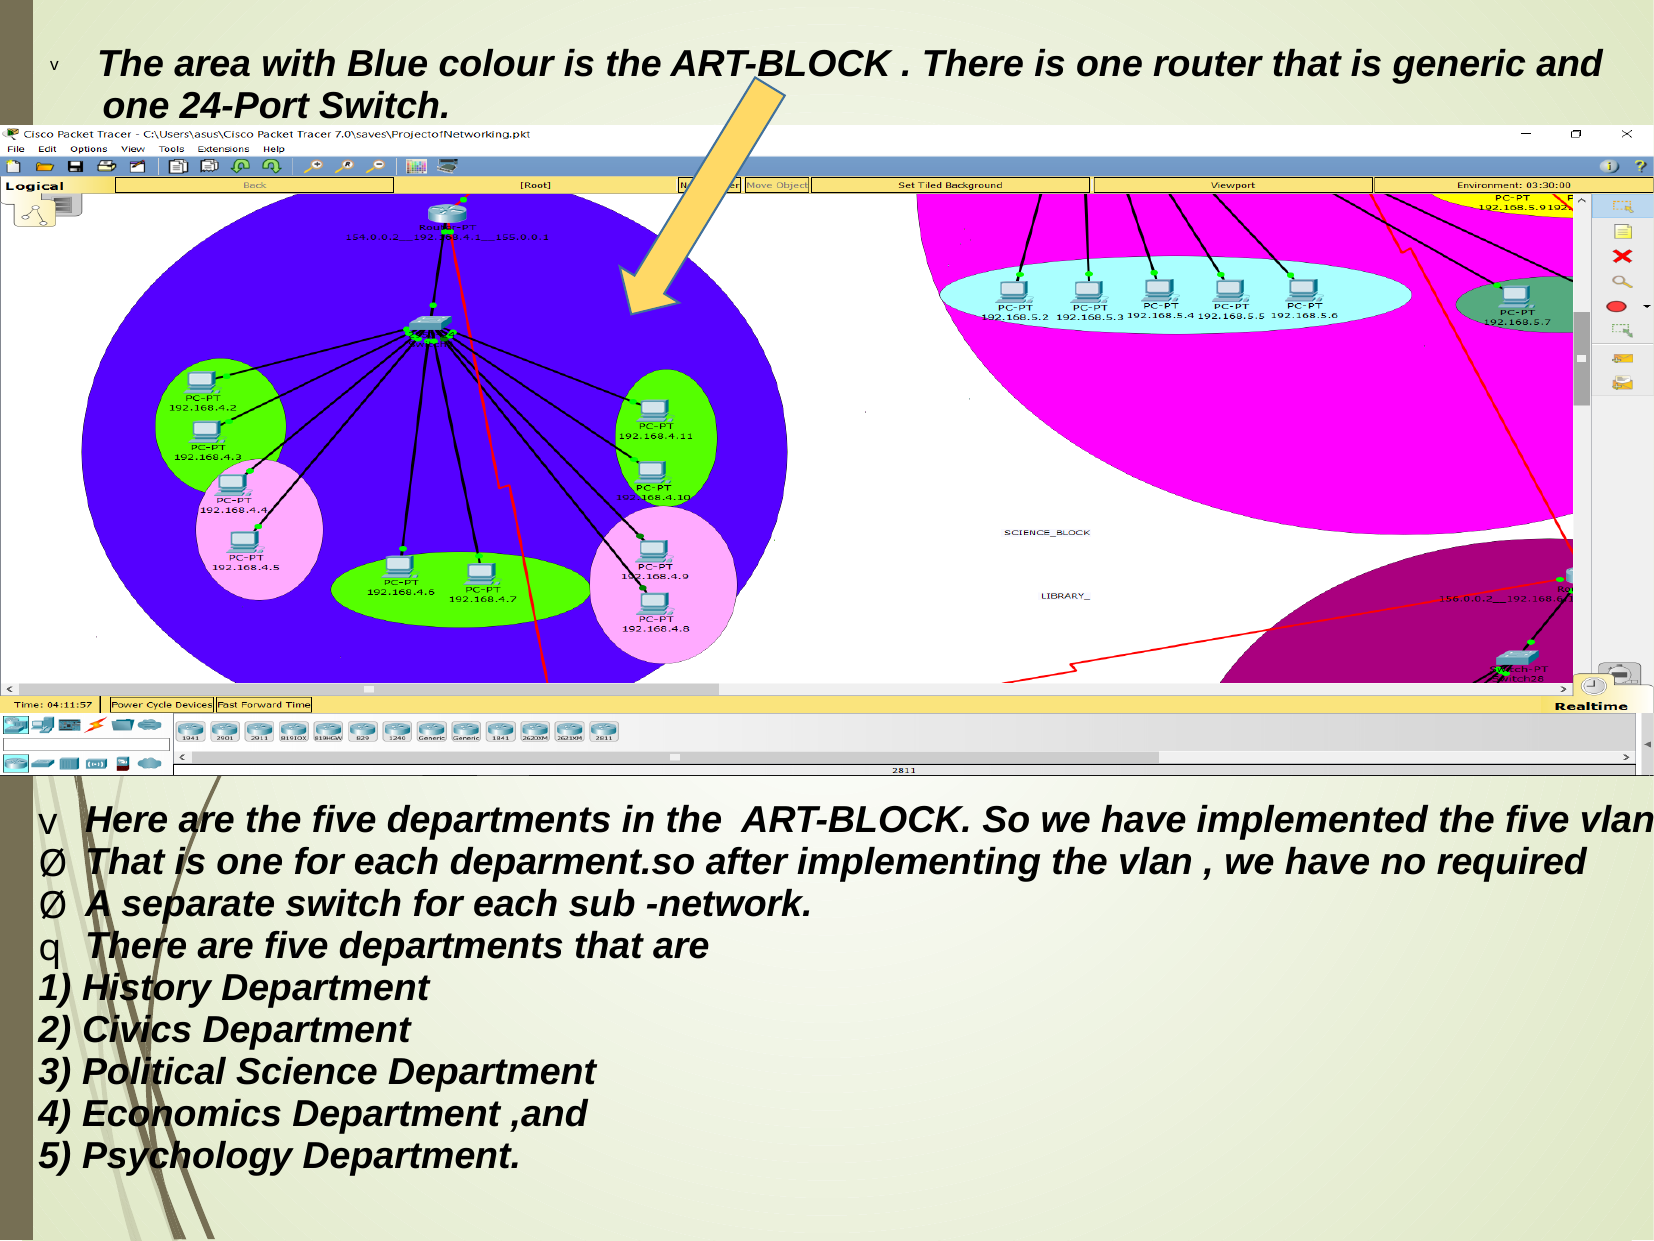

The area with Blue colour is the ART-BLOCK . There is one router that is generic and
 one 24-Port Switch.
Here are the five departments in the ART-BLOCK. So we have implemented the five vlans,
That is one for each deparment.so after implementing the vlan , we have no required
A separate switch for each sub -network.
There are five departments that are
1) History Department
2) Civics Department
3) Political Science Department
4) Economics Department ,and
5) Psychology Department.